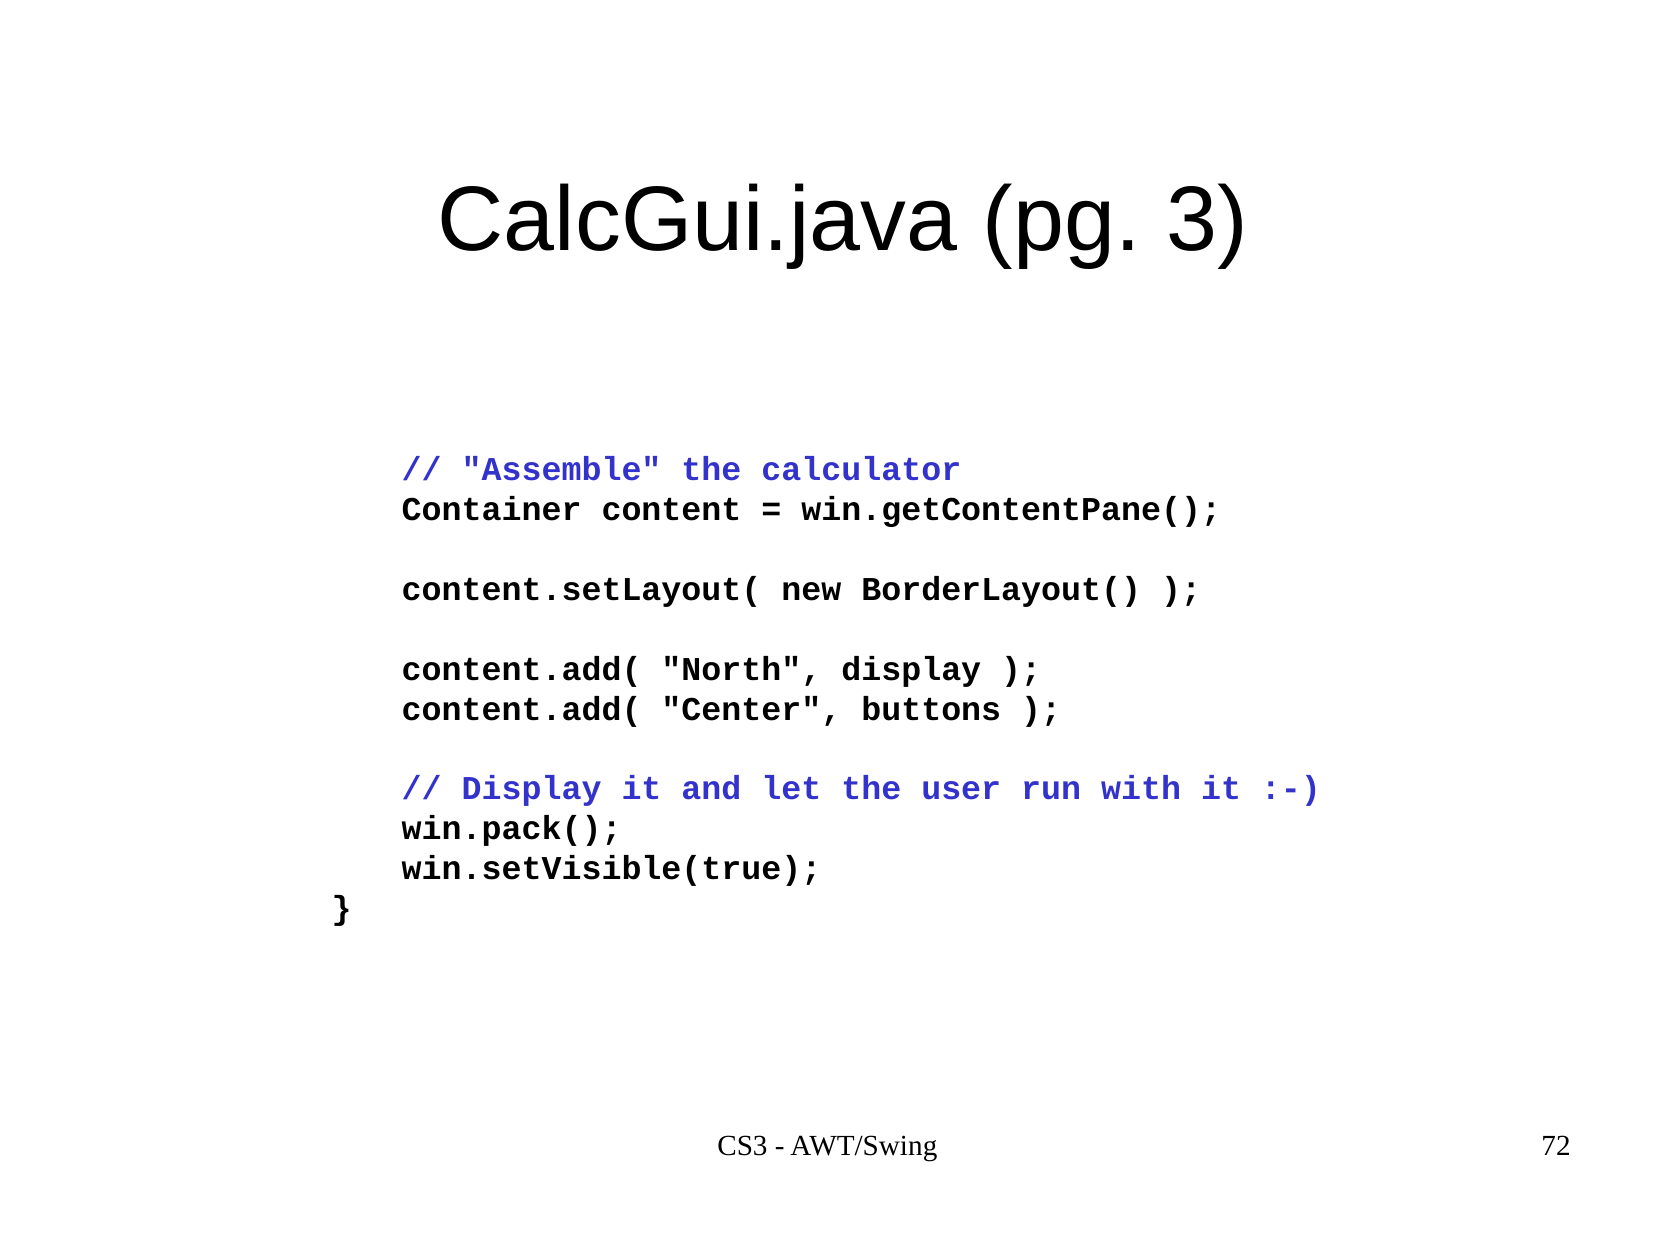

# CalcGui.java (pg. 3)
	// "Assemble" the calculator
	Container content = win.getContentPane();
	content.setLayout( new BorderLayout() );
	content.add( "North", display );
	content.add( "Center", buttons );
	// Display it and let the user run with it :-)
	win.pack();
	win.setVisible(true);
 }
CS3 - AWT/Swing
72